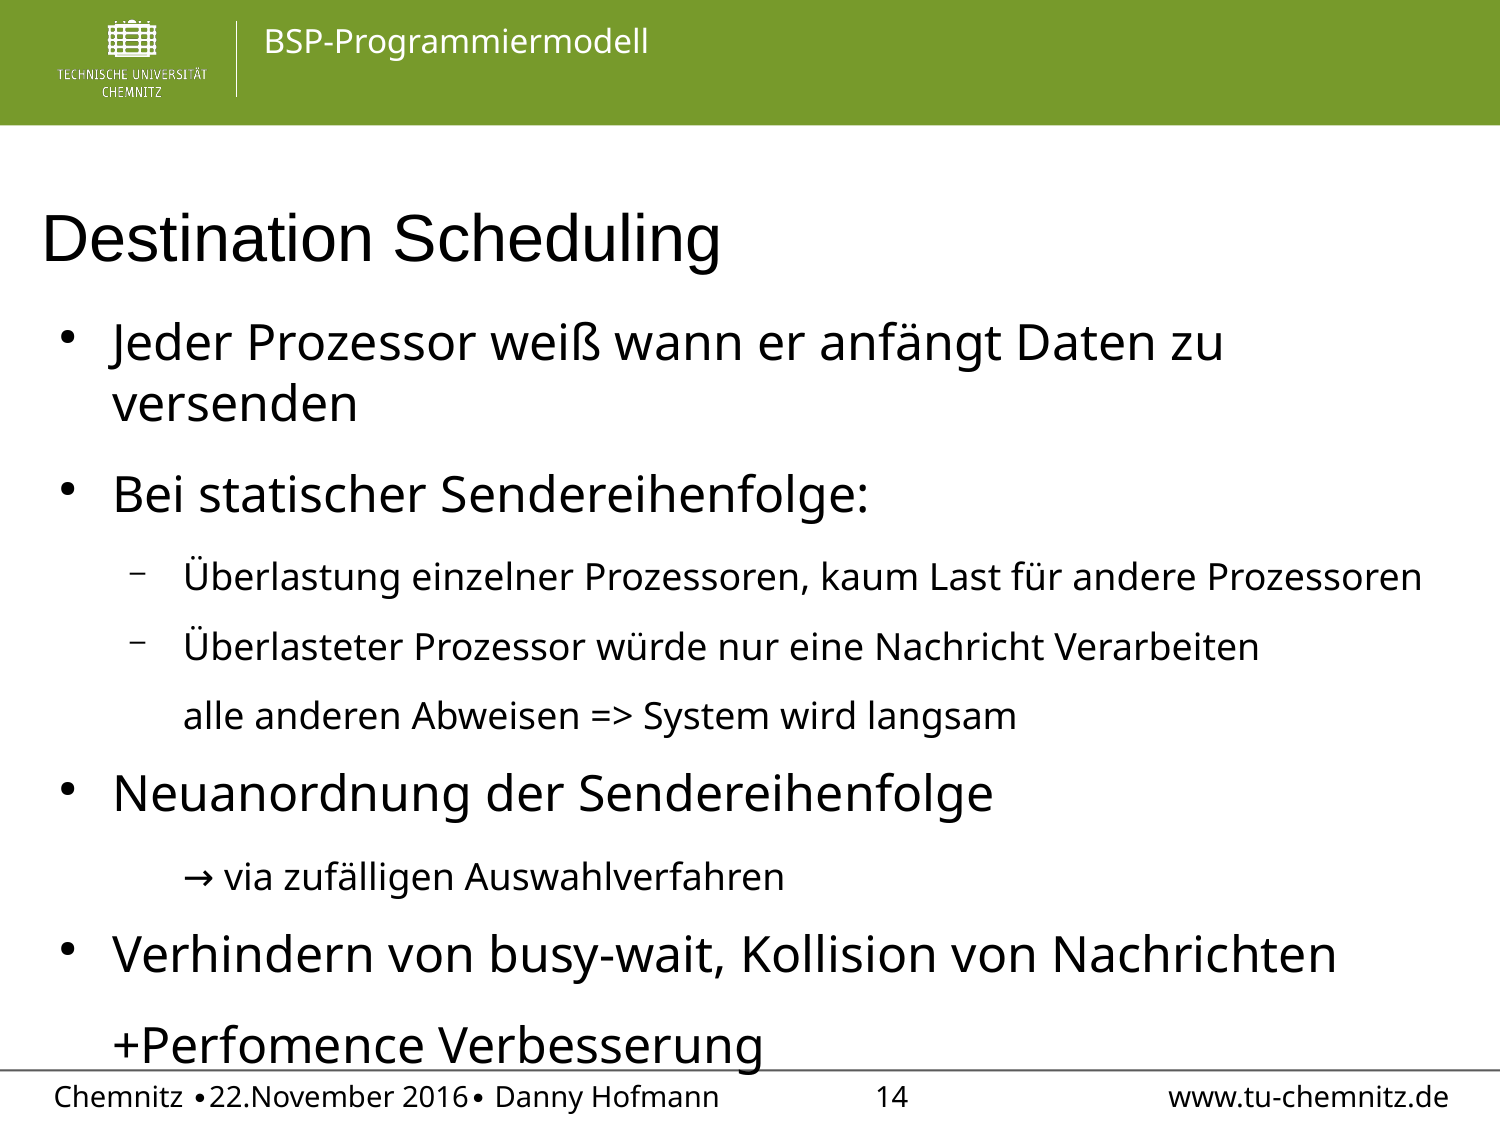

# Destination Scheduling
Jeder Prozessor weiß wann er anfängt Daten zu versenden
Bei statischer Sendereihenfolge:
Überlastung einzelner Prozessoren, kaum Last für andere Prozessoren
Überlasteter Prozessor würde nur eine Nachricht Verarbeiten
alle anderen Abweisen => System wird langsam
Neuanordnung der Sendereihenfolge
→ via zufälligen Auswahlverfahren
Verhindern von busy-wait, Kollision von Nachrichten
+Perfomence Verbesserung